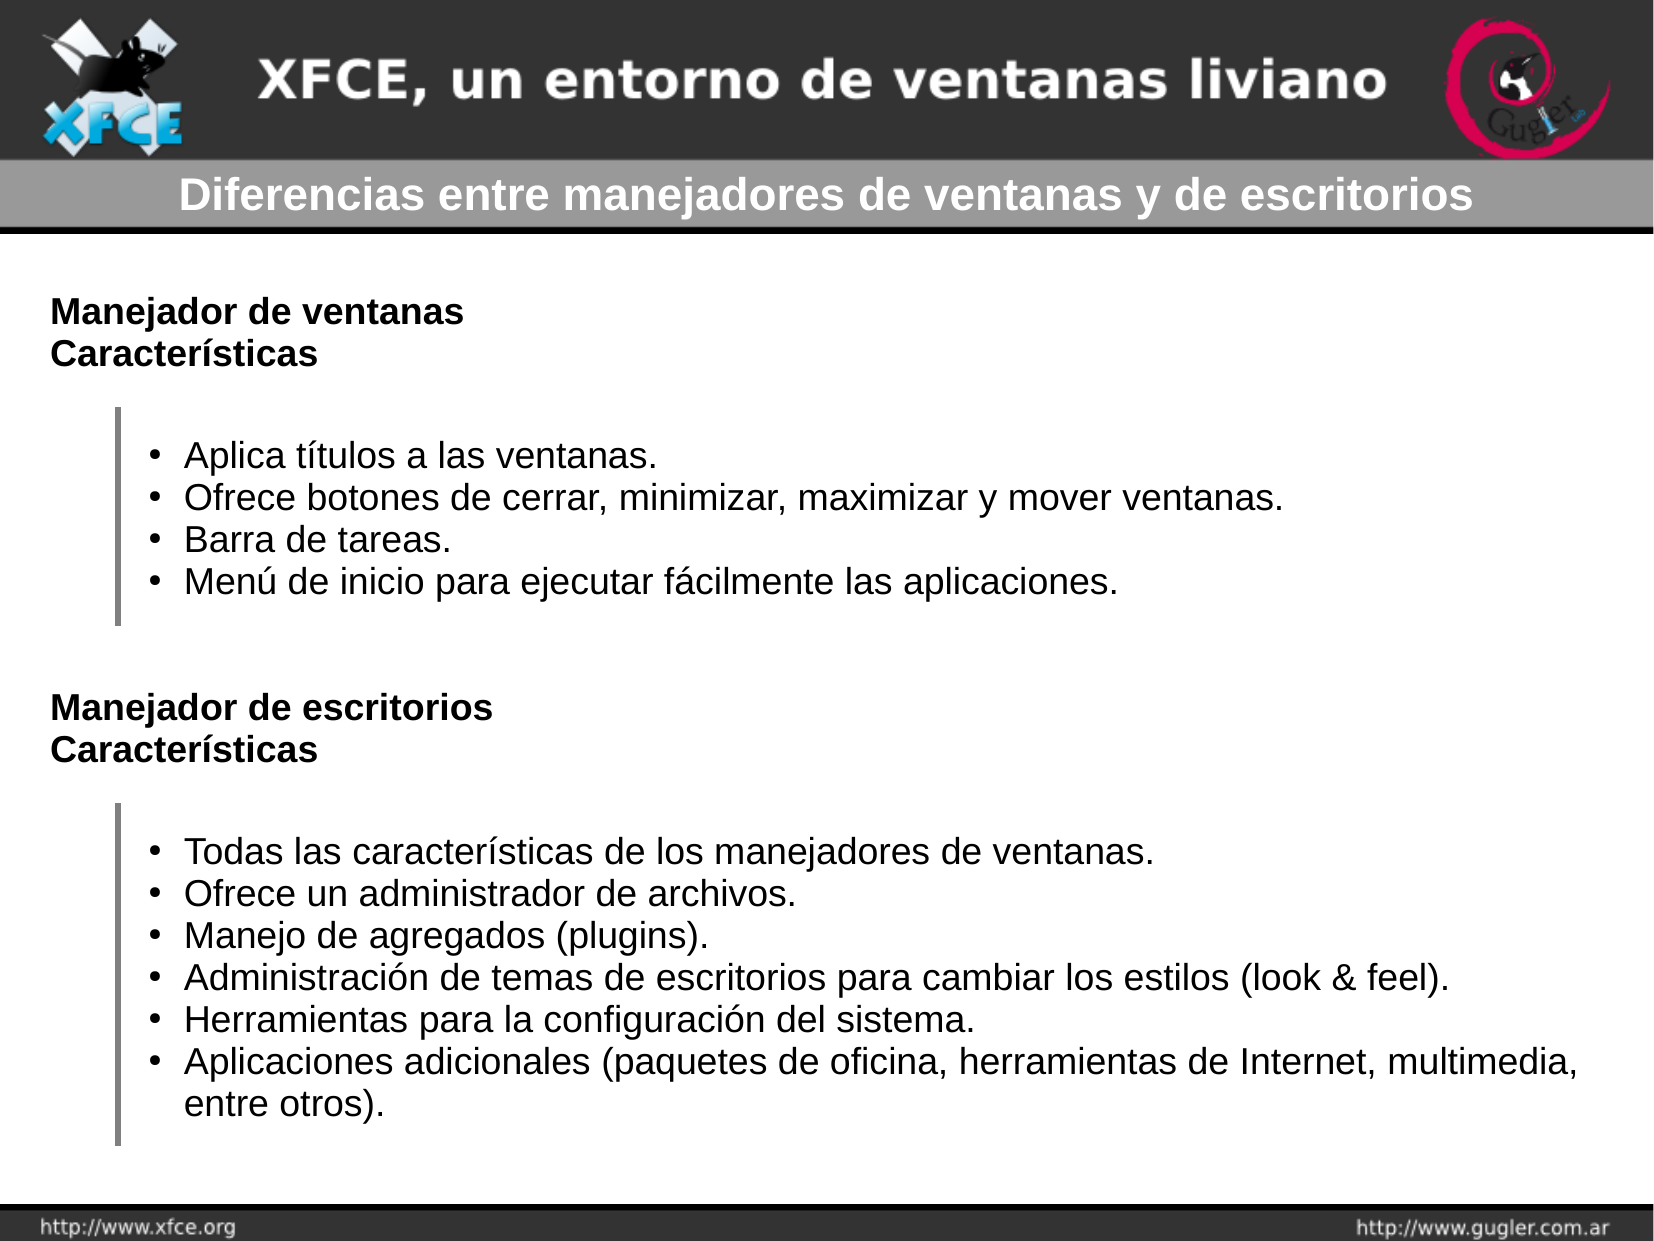

Diferencias entre manejadores de ventanas y de escritorios
Manejador de ventanas
Características
Aplica títulos a las ventanas.
Ofrece botones de cerrar, minimizar, maximizar y mover ventanas.
Barra de tareas.
Menú de inicio para ejecutar fácilmente las aplicaciones.
Manejador de escritorios
Características
Todas las características de los manejadores de ventanas.
Ofrece un administrador de archivos.
Manejo de agregados (plugins).
Administración de temas de escritorios para cambiar los estilos (look & feel).
Herramientas para la configuración del sistema.
Aplicaciones adicionales (paquetes de oficina, herramientas de Internet, multimedia, entre otros).